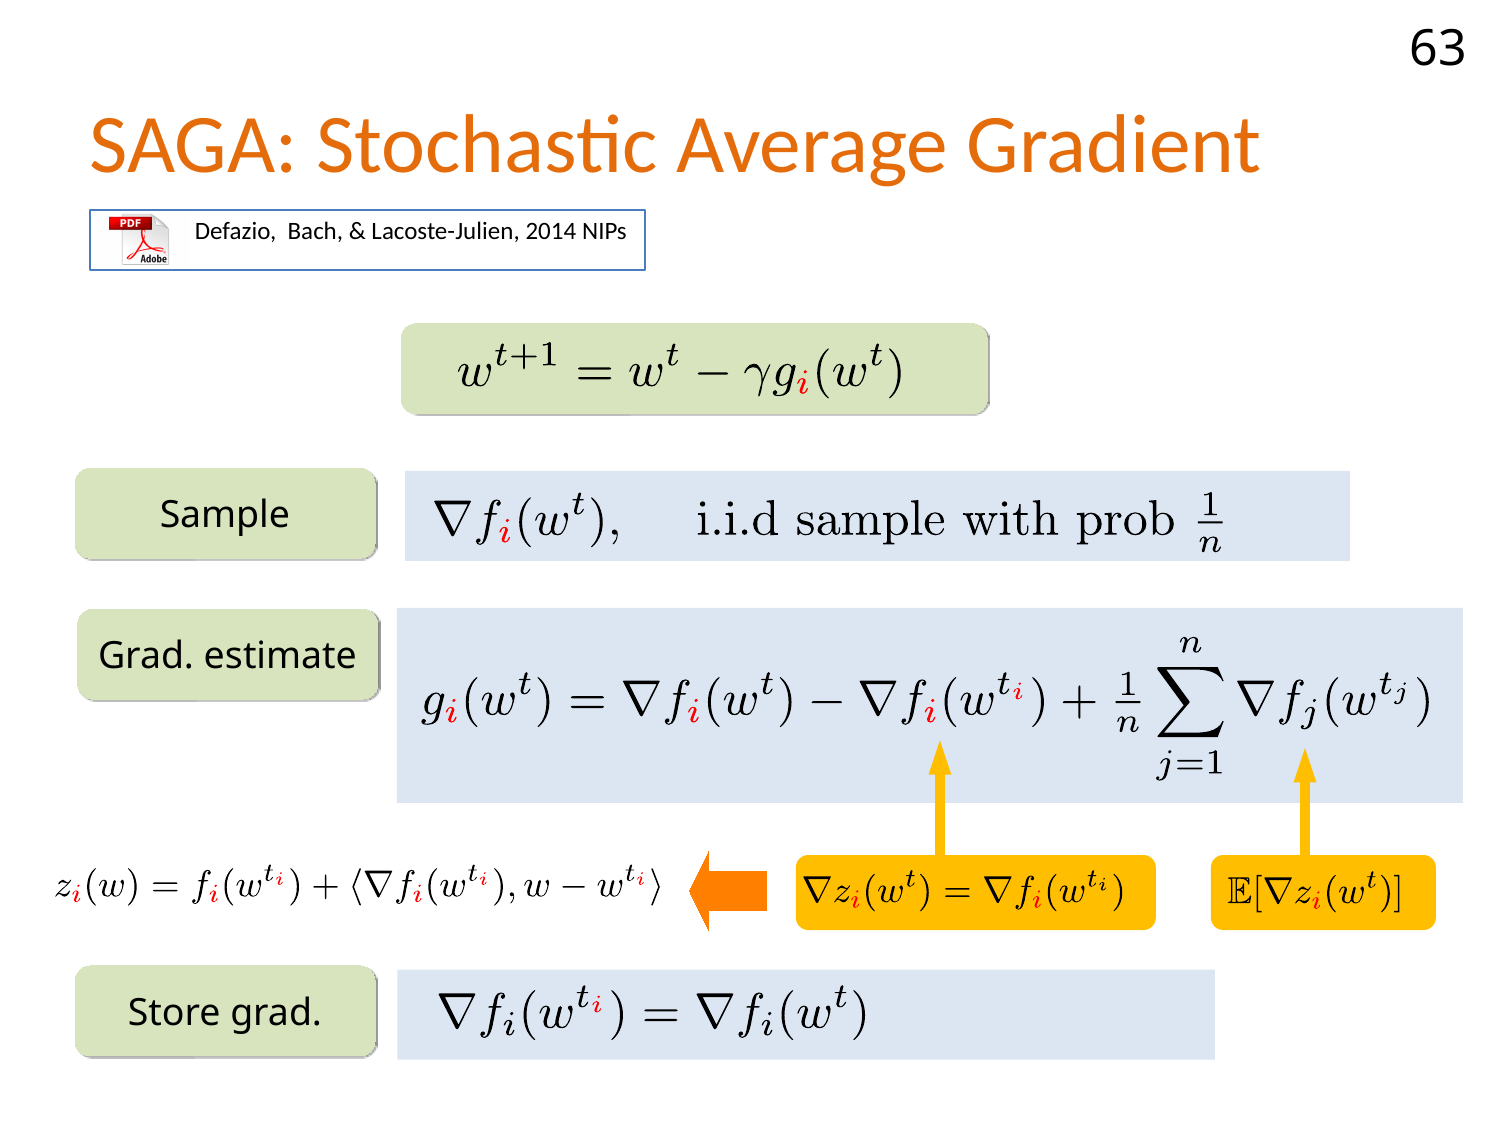

SAGA: Stochastic Average Gradient
Defazio, Bach, & Lacoste-Julien, 2014 NIPs
Sample
Grad. estimate
Store grad.